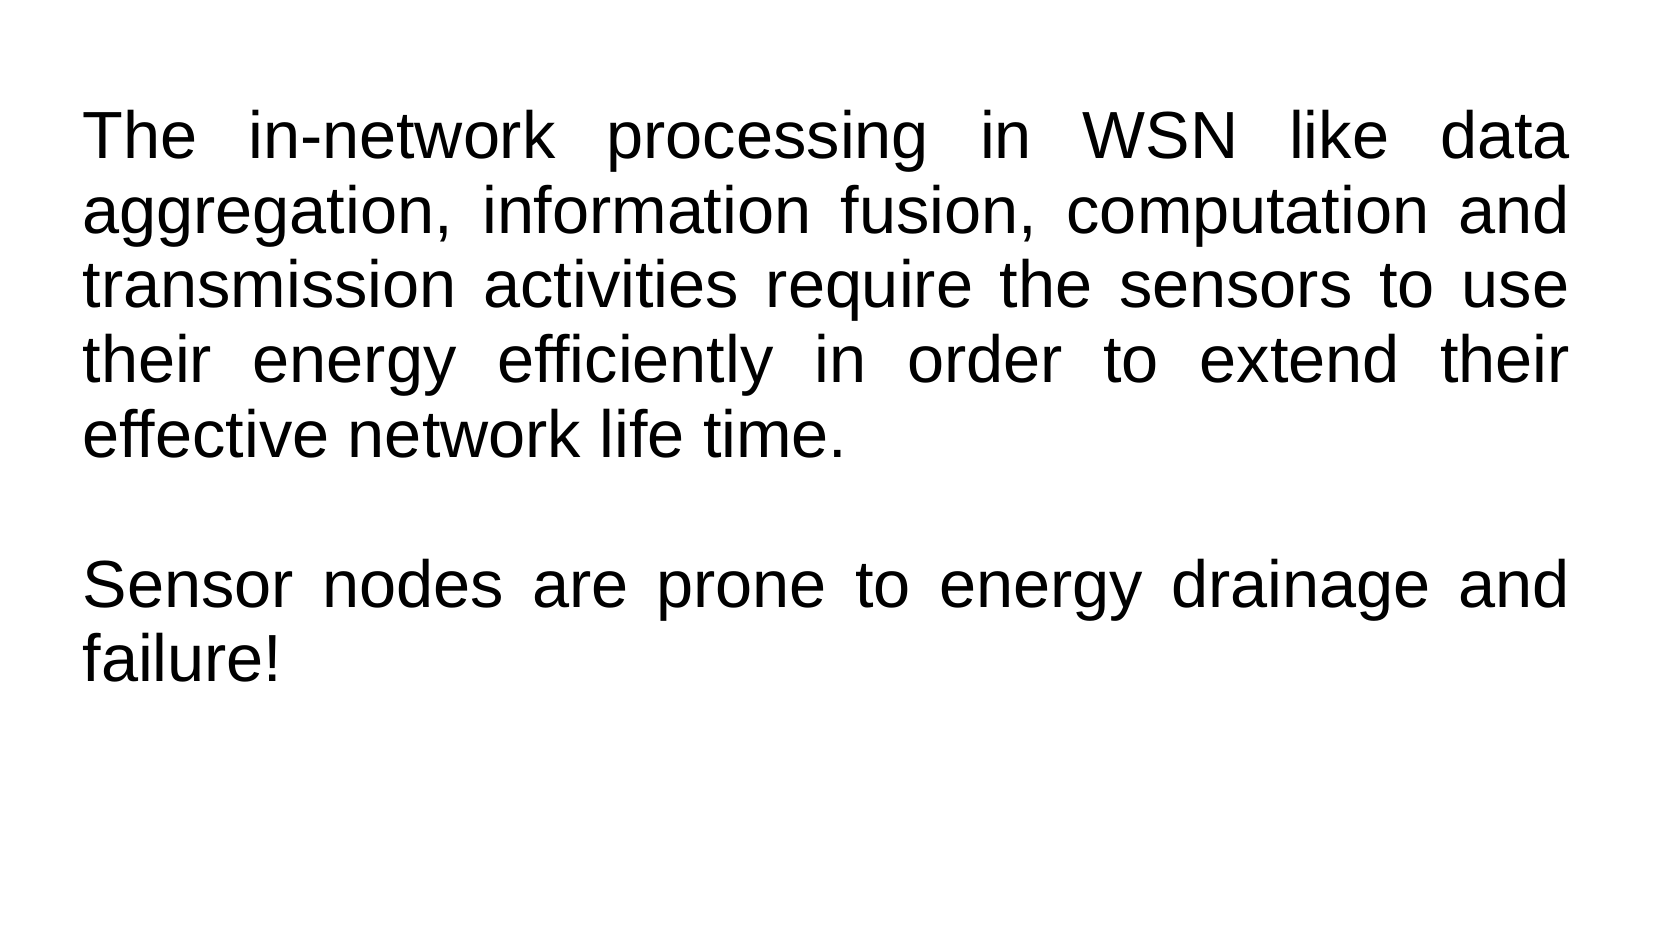

# The in-network processing in WSN like data aggregation, information fusion, computation and transmission activities require the sensors to use their energy efficiently in order to extend their effective network life time.
Sensor nodes are prone to energy drainage and failure!